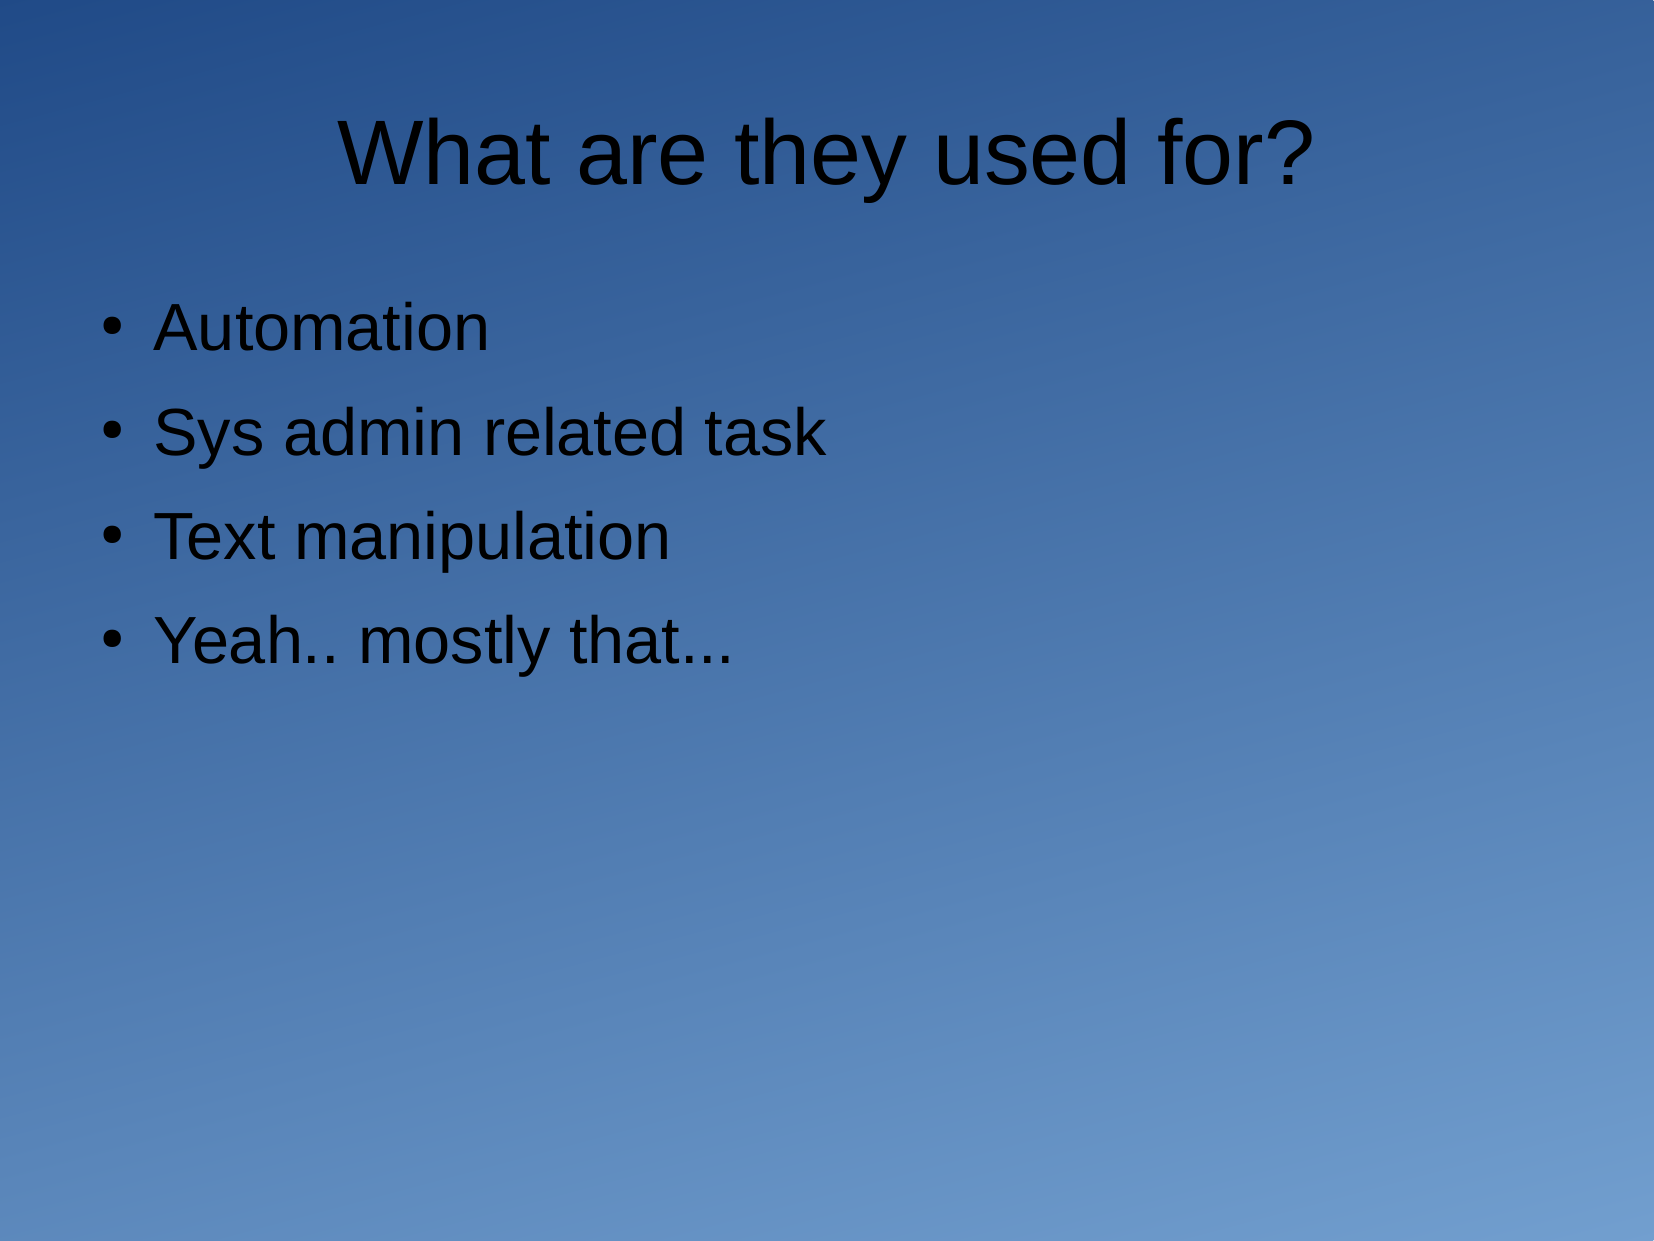

# What are they used for?
Automation
Sys admin related task
Text manipulation
Yeah.. mostly that...